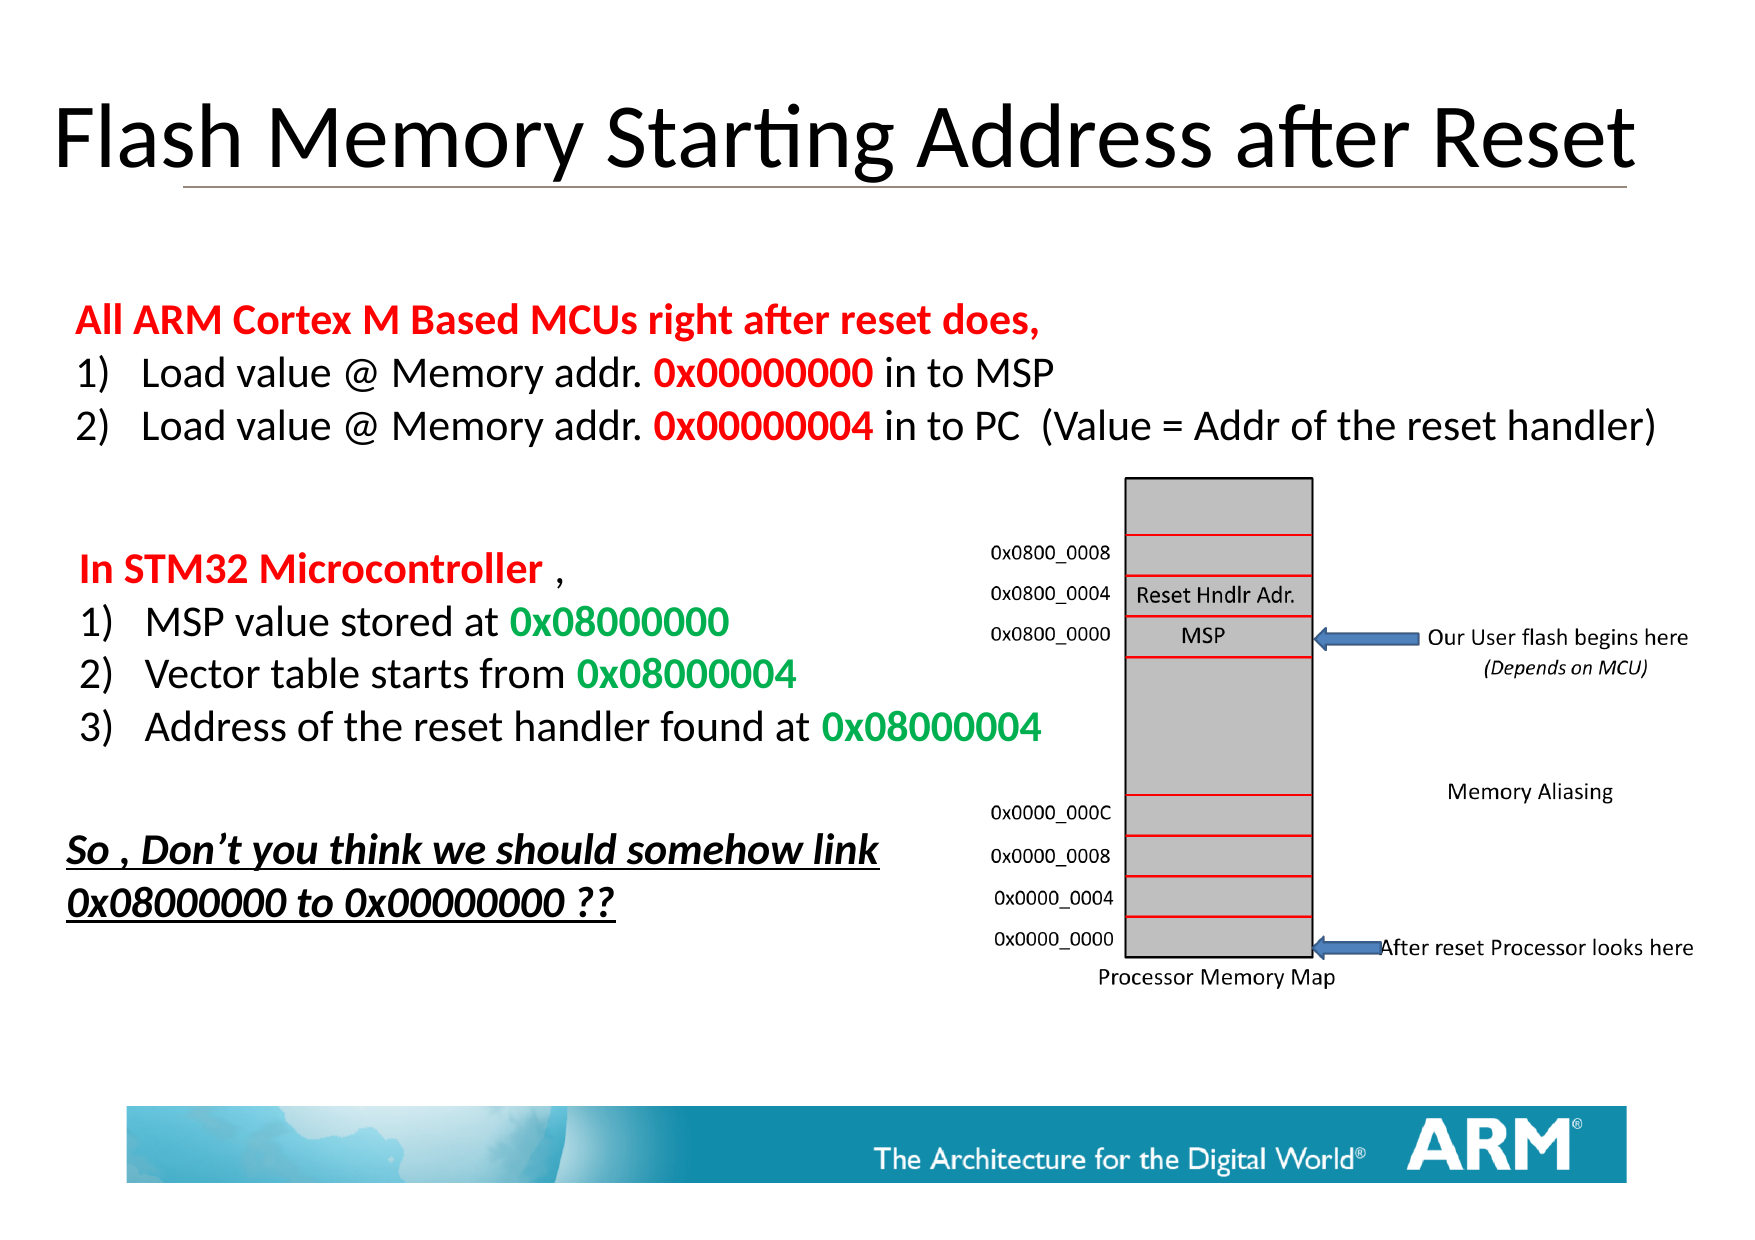

# Flash Memory Starting Address after Reset
All ARM Cortex M Based MCUs right after reset does,
Load value @ Memory addr. 0x00000000 in to MSP
Load value @ Memory addr. 0x00000004 in to PC (Value = Addr of the reset handler)
In STM32 Microcontroller ,
MSP value stored at 0x08000000
Vector table starts from 0x08000004
Address of the reset handler found at 0x08000004
So , Don’t you think we should somehow link 0x08000000 to 0x00000000 ??